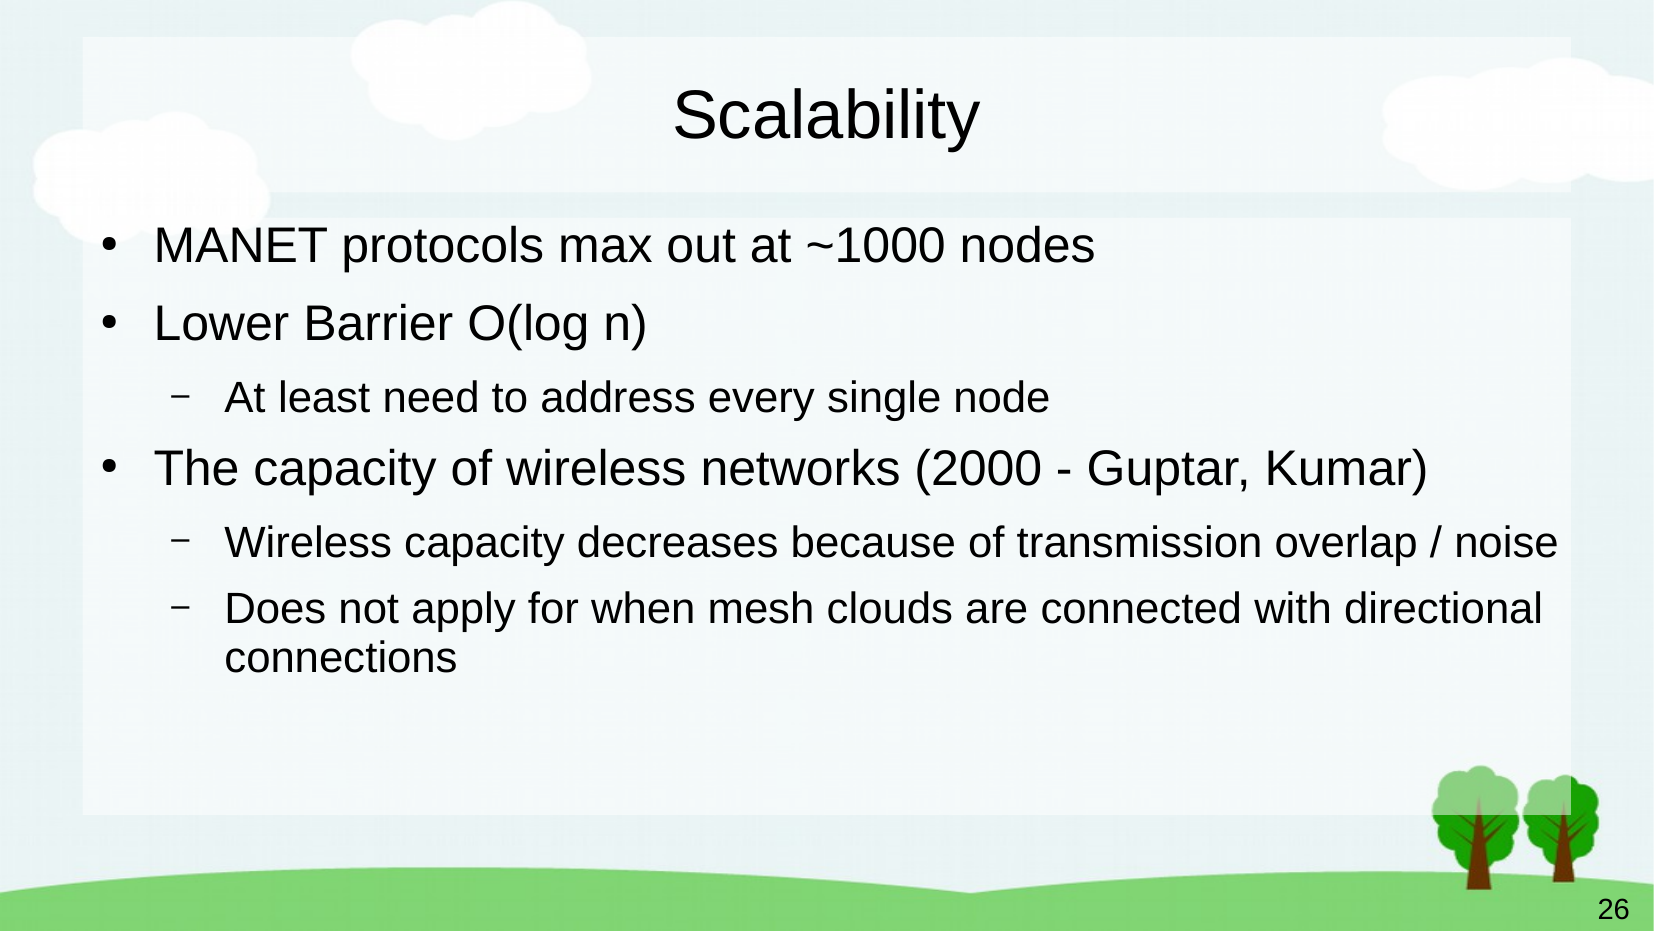

# Scalability
MANET protocols max out at ~1000 nodes
Lower Barrier O(log n)
At least need to address every single node
The capacity of wireless networks (2000 - Guptar, Kumar)
Wireless capacity decreases because of transmission overlap / noise
Does not apply for when mesh clouds are connected with directional connections
26